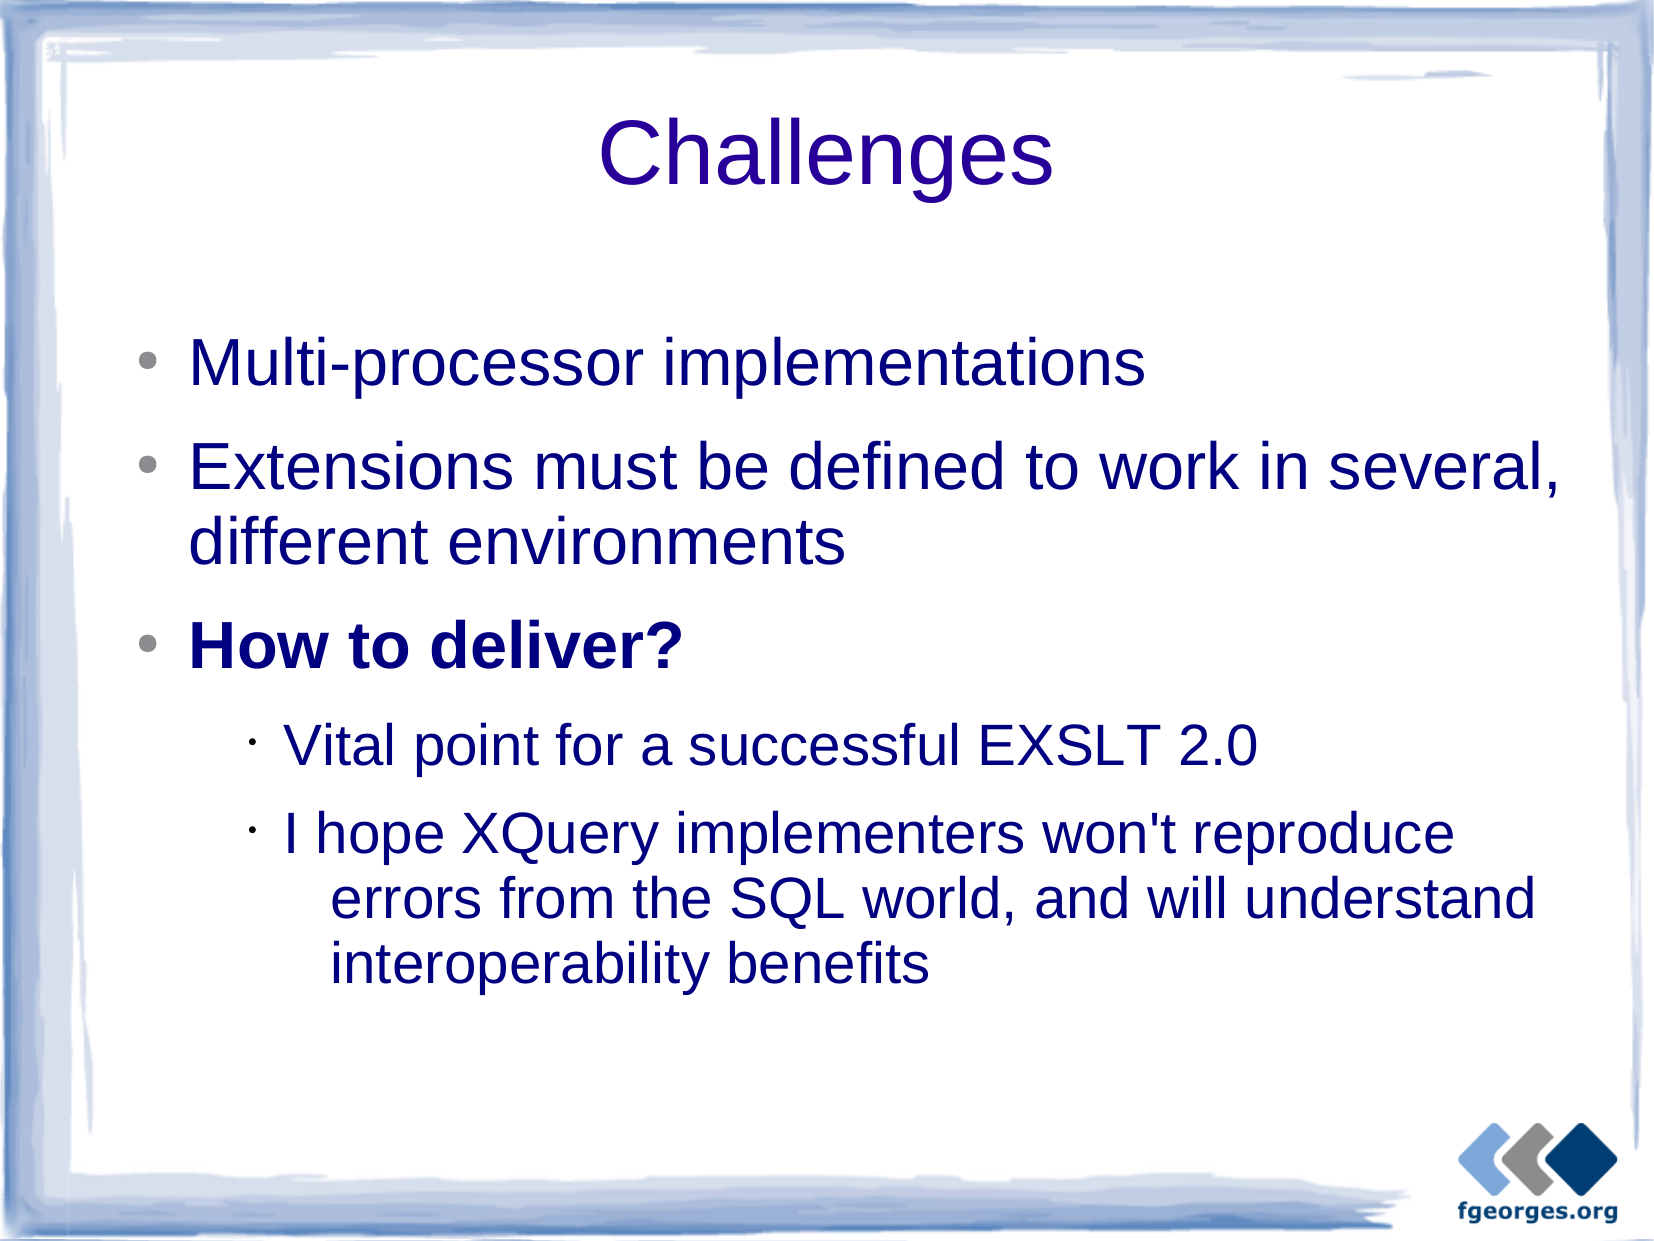

# Challenges
Multi-processor implementations
Extensions must be defined to work in several, different environments
How to deliver?
Vital point for a successful EXSLT 2.0
I hope XQuery implementers won't reproduce errors from the SQL world, and will understand interoperability benefits